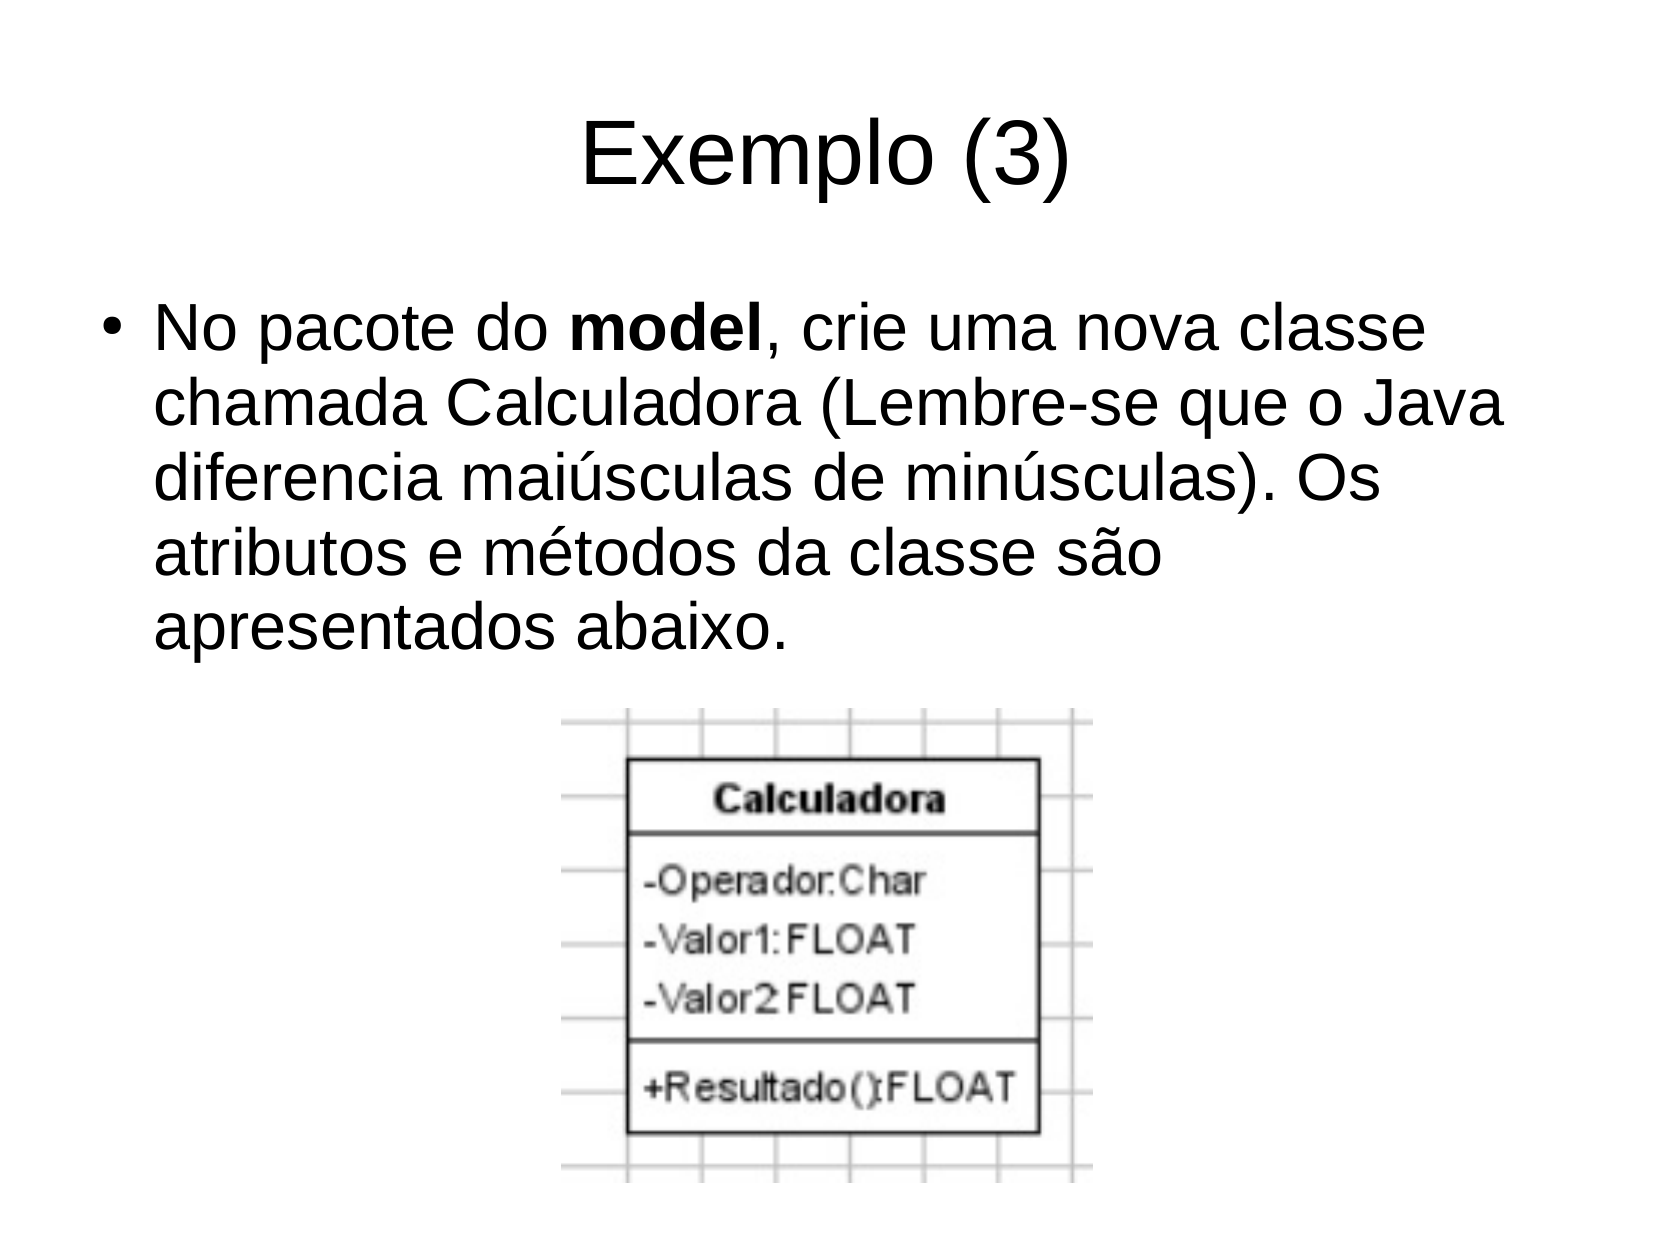

# Exemplo (3)
No pacote do model, crie uma nova classe chamada Calculadora (Lembre-se que o Java diferencia maiúsculas de minúsculas). Os atributos e métodos da classe são apresentados abaixo.